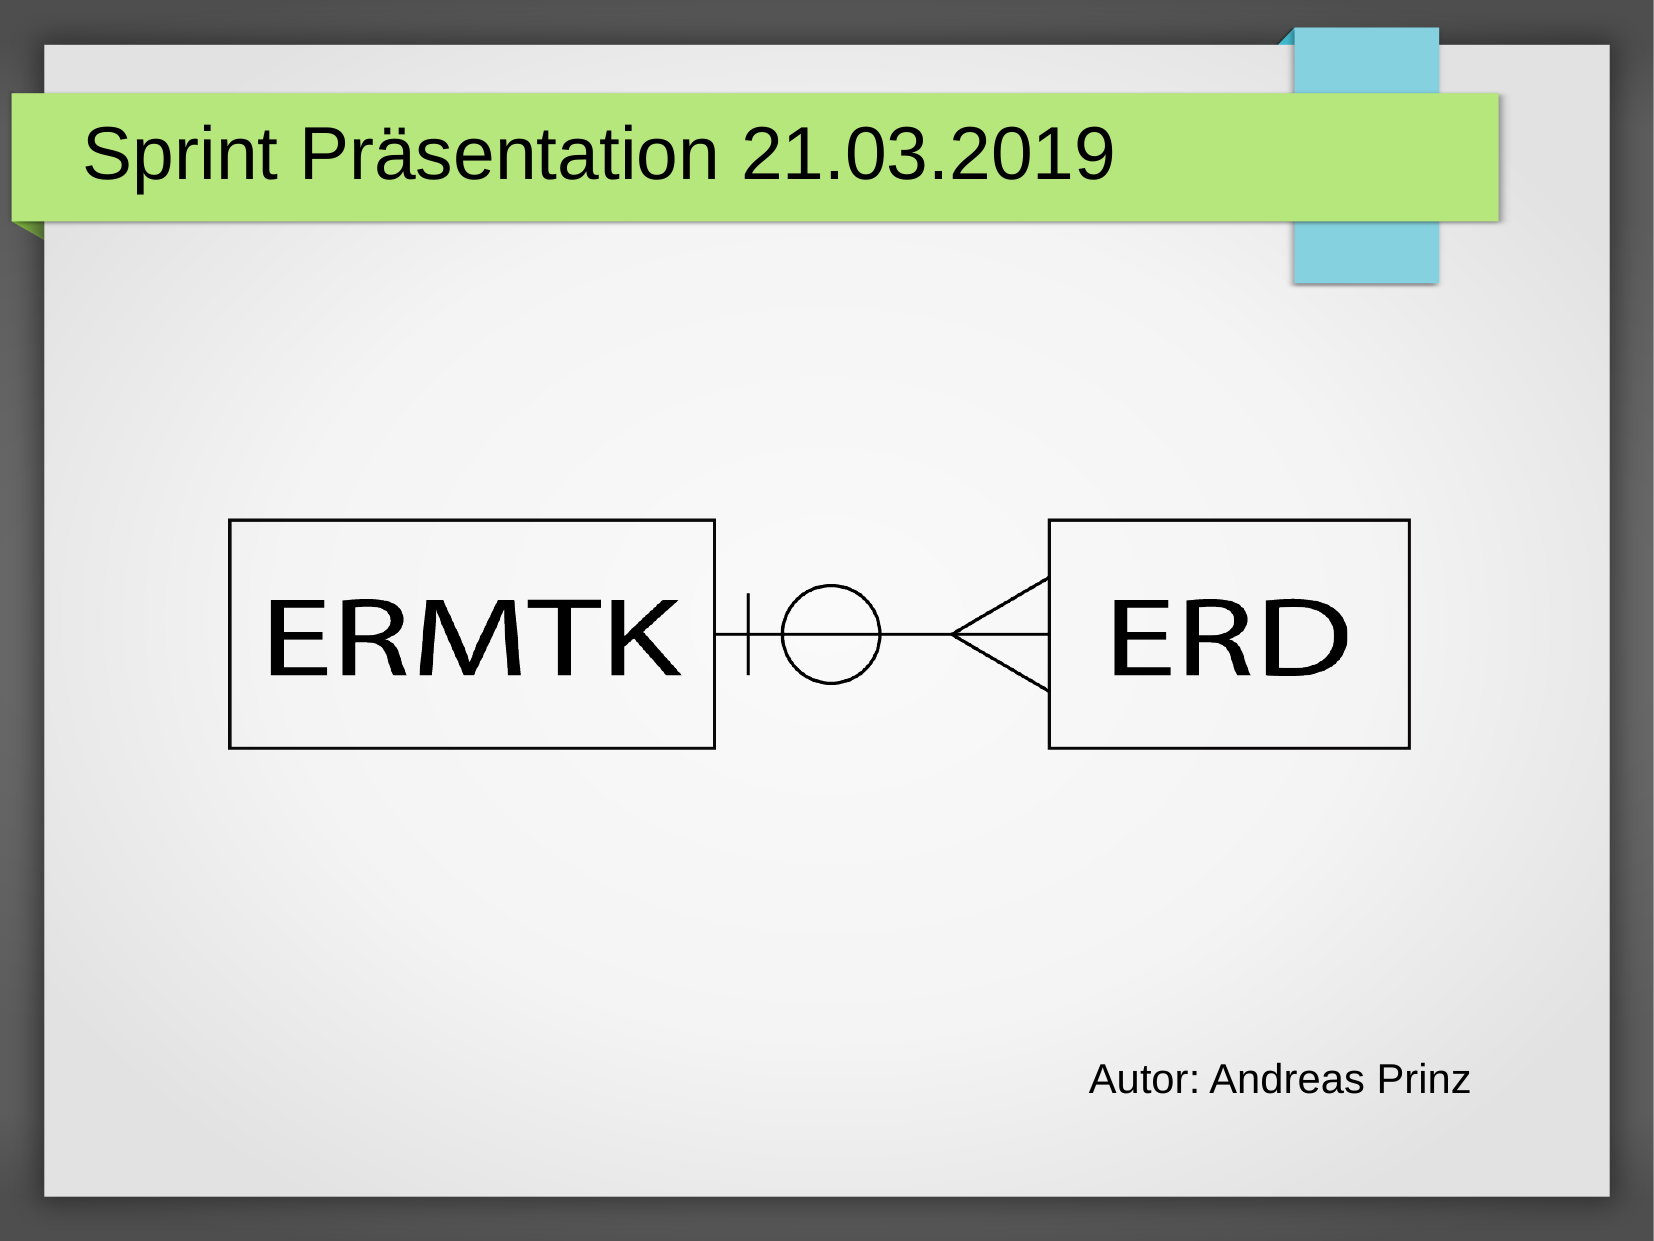

# Sprint Präsentation 21.03.2019
Autor: Andreas Prinz